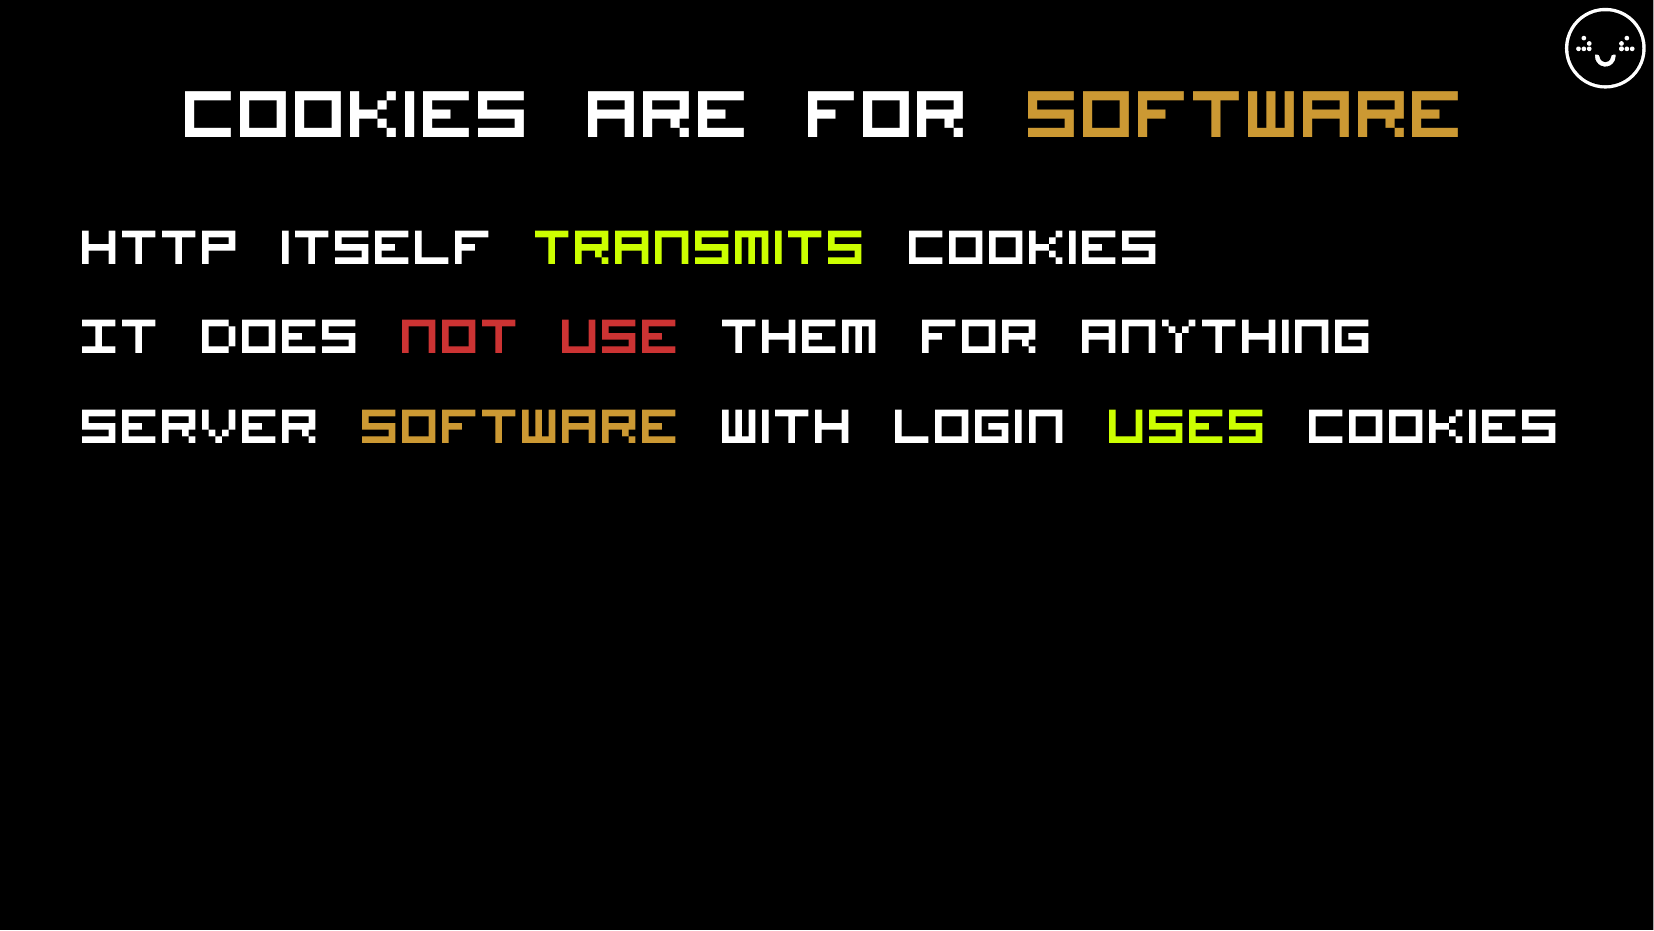

# Cookies are for software
Http itself transmits cookies
It does not use them for anything
Server software with login uses Cookies